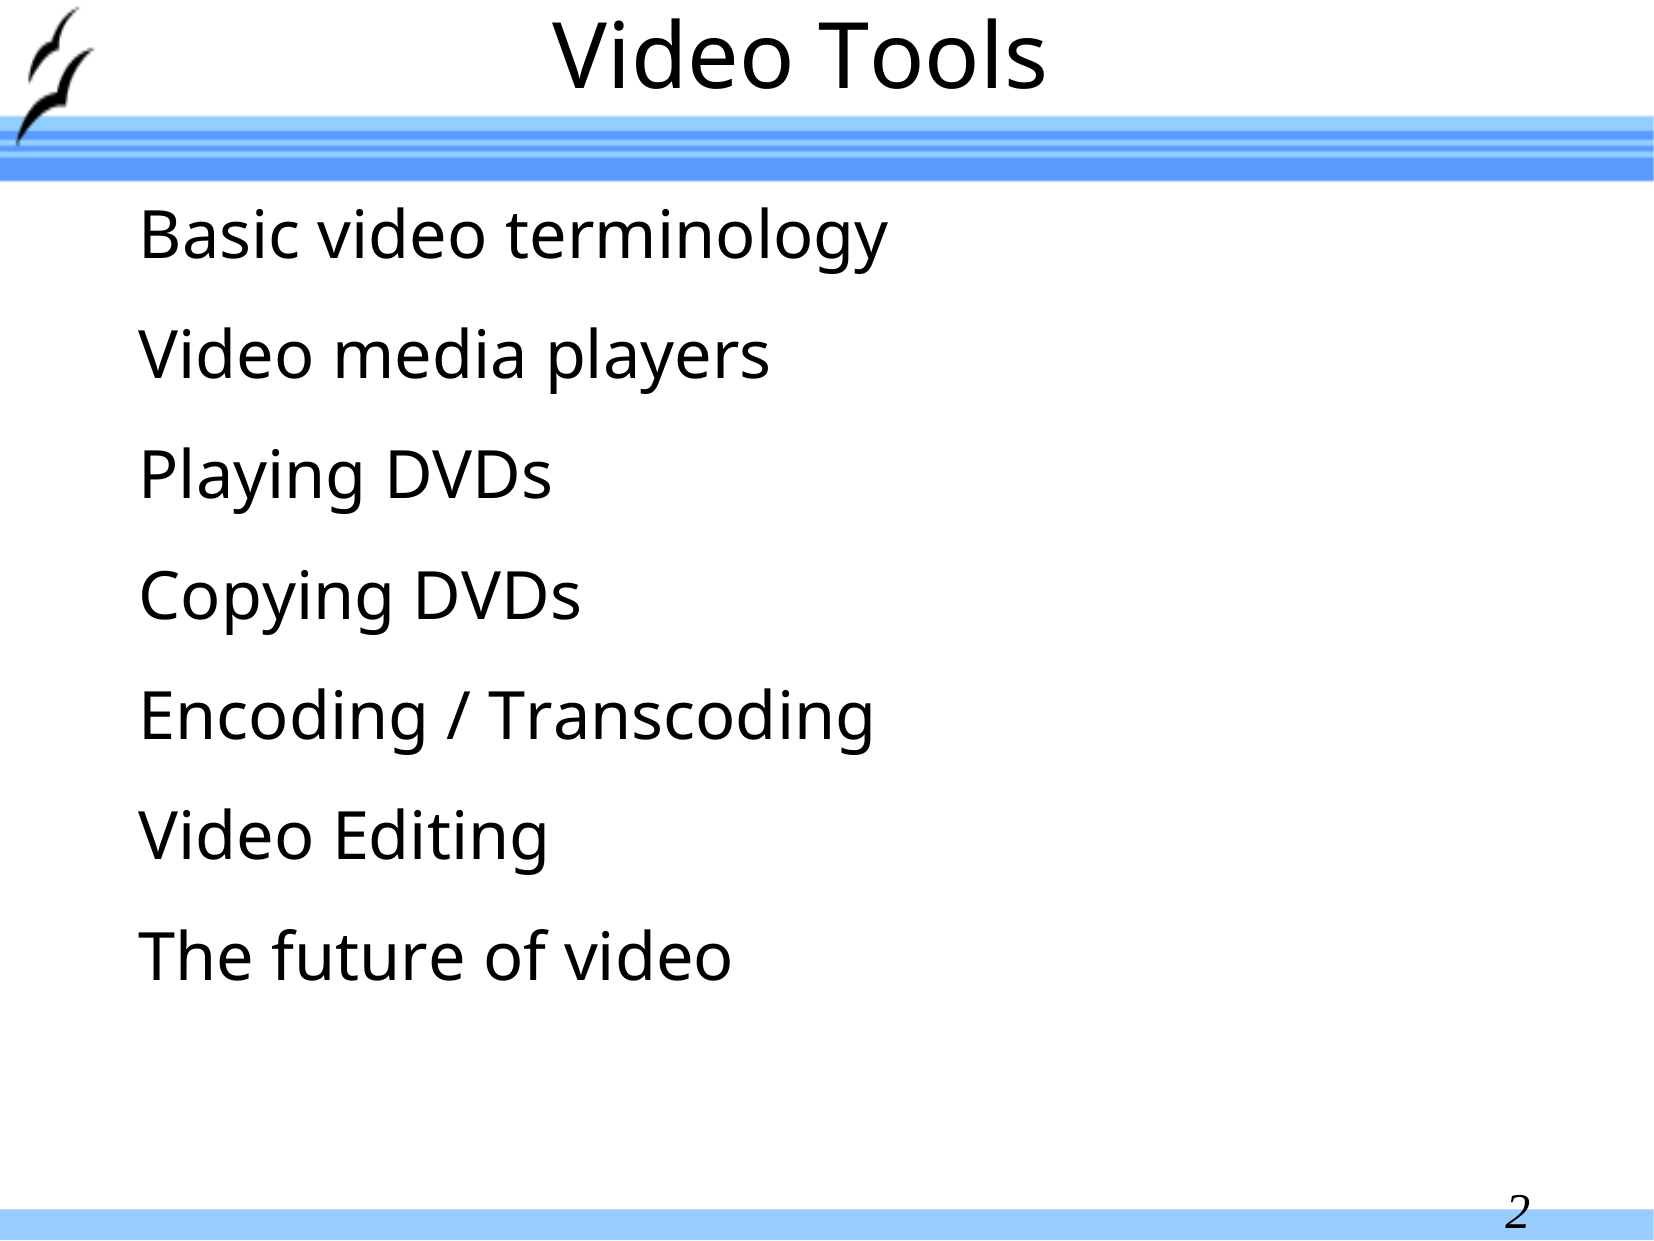

# Video Tools
Basic video terminology
Video media players
Playing DVDs
Copying DVDs
Encoding / Transcoding
Video Editing
The future of video